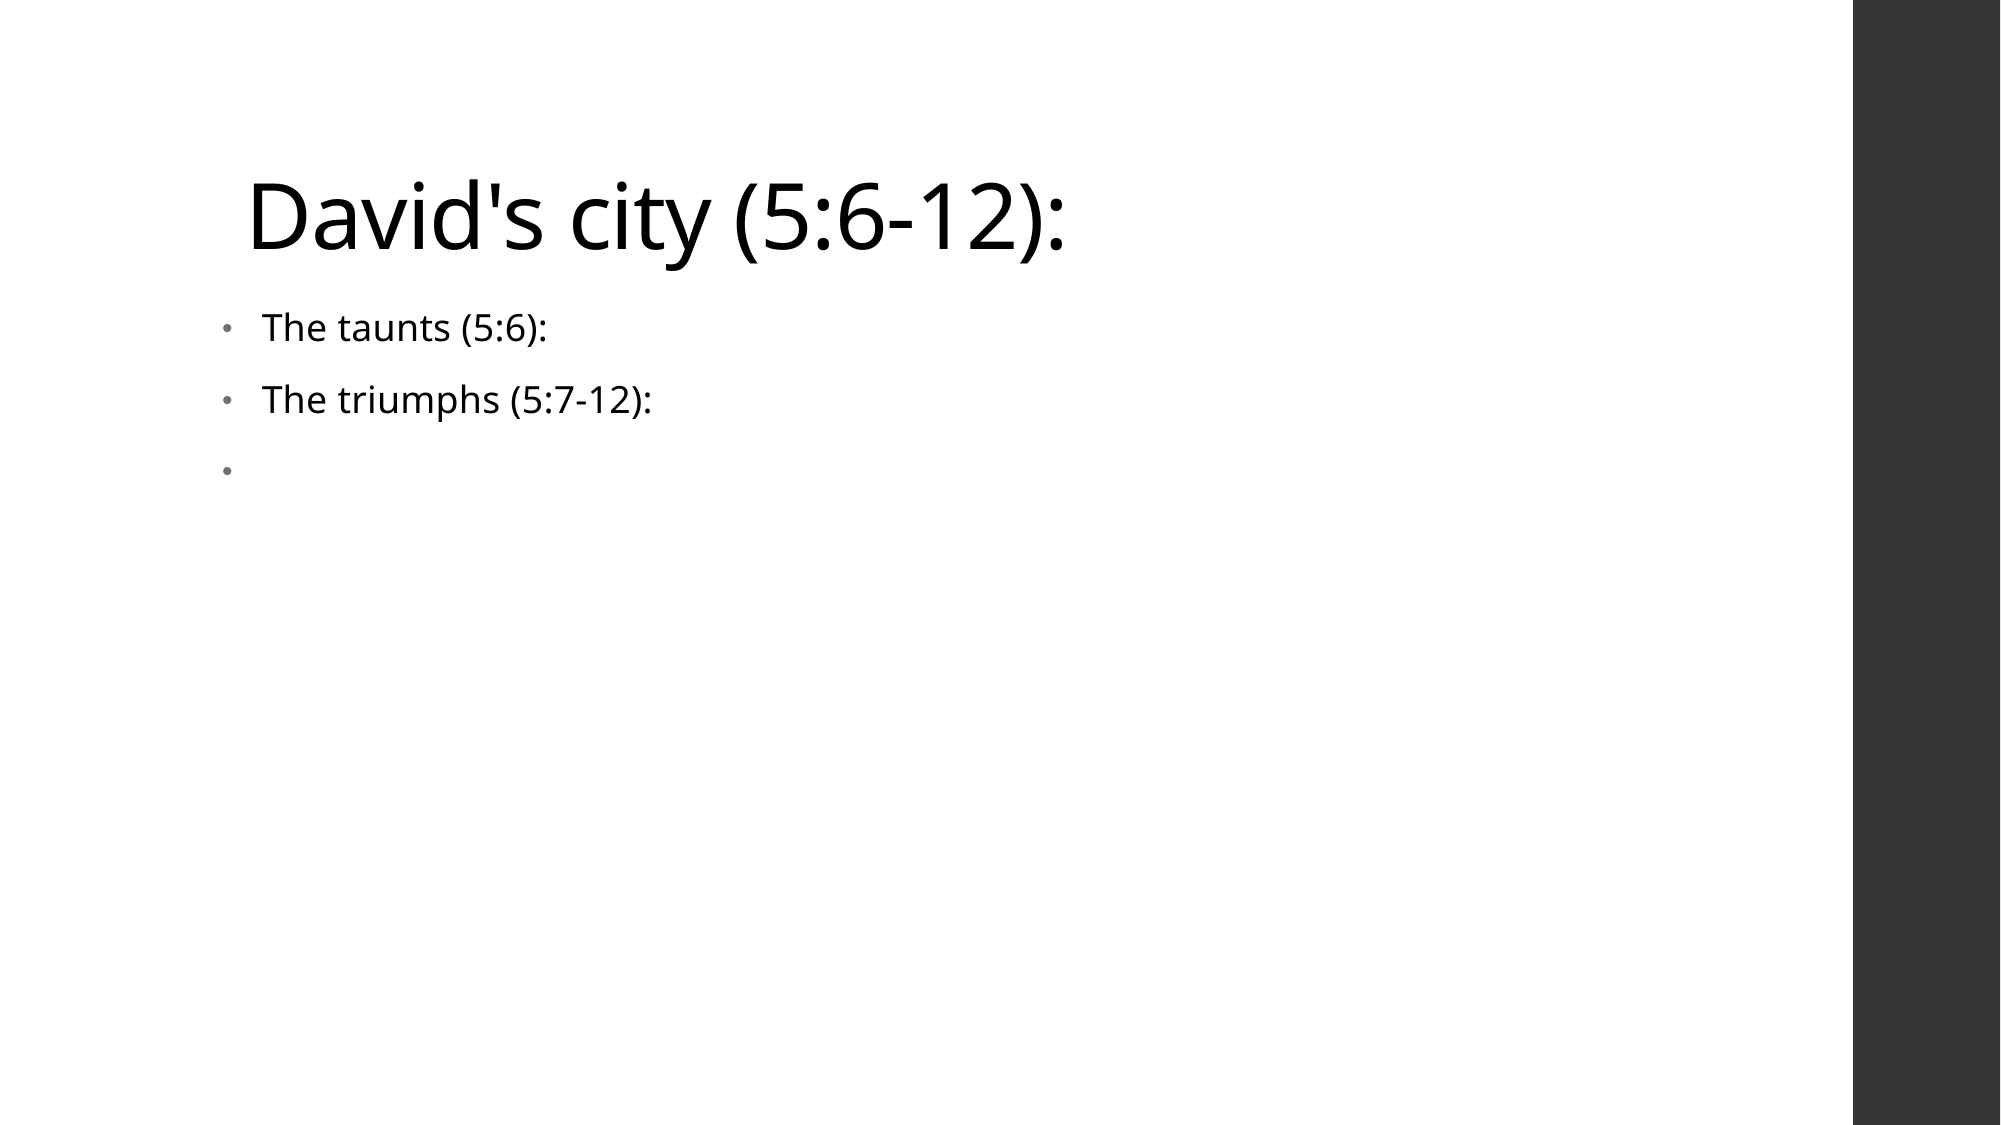

# David's city (5:6-12):
 The taunts (5:6):
 The triumphs (5:7-12):